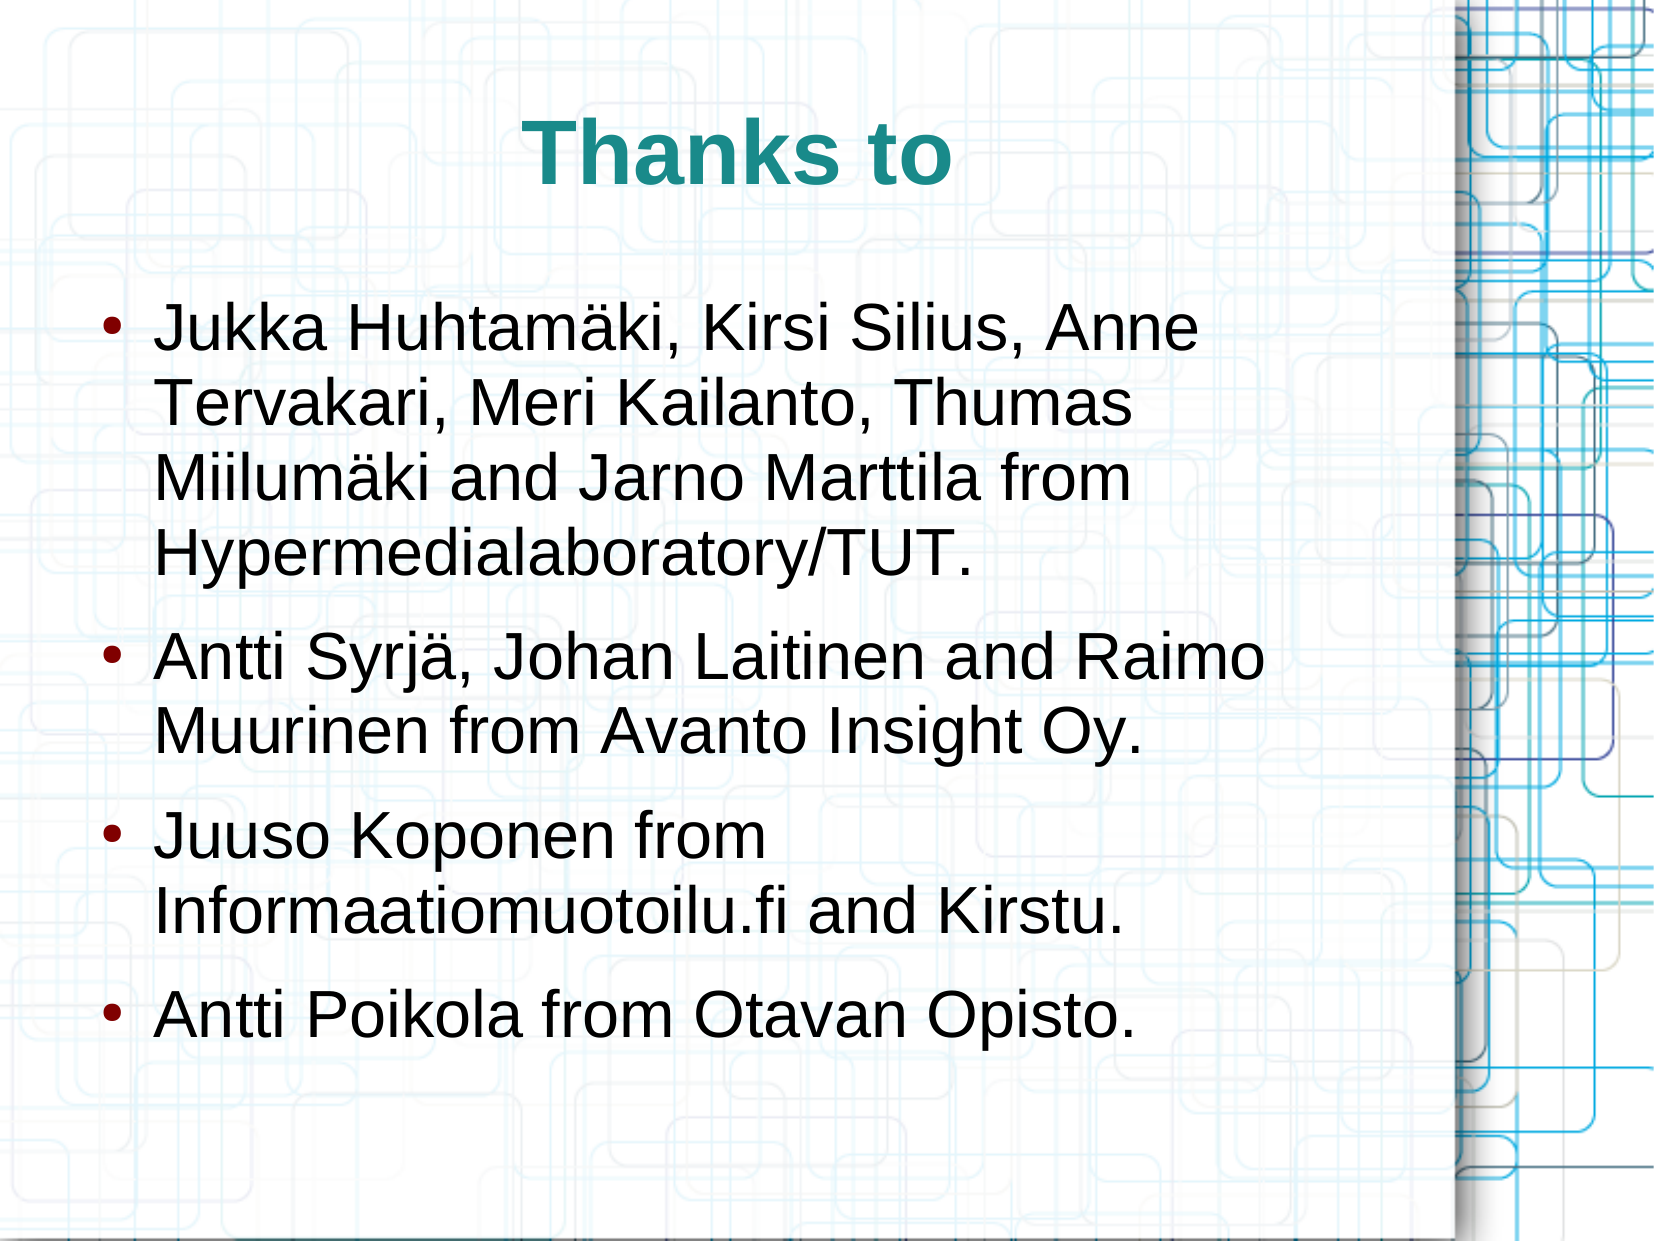

# Thanks to
Jukka Huhtamäki, Kirsi Silius, Anne Tervakari, Meri Kailanto, Thumas Miilumäki and Jarno Marttila from Hypermedialaboratory/TUT.
Antti Syrjä, Johan Laitinen and Raimo Muurinen from Avanto Insight Oy.
Juuso Koponen from Informaatiomuotoilu.fi and Kirstu.
Antti Poikola from Otavan Opisto.